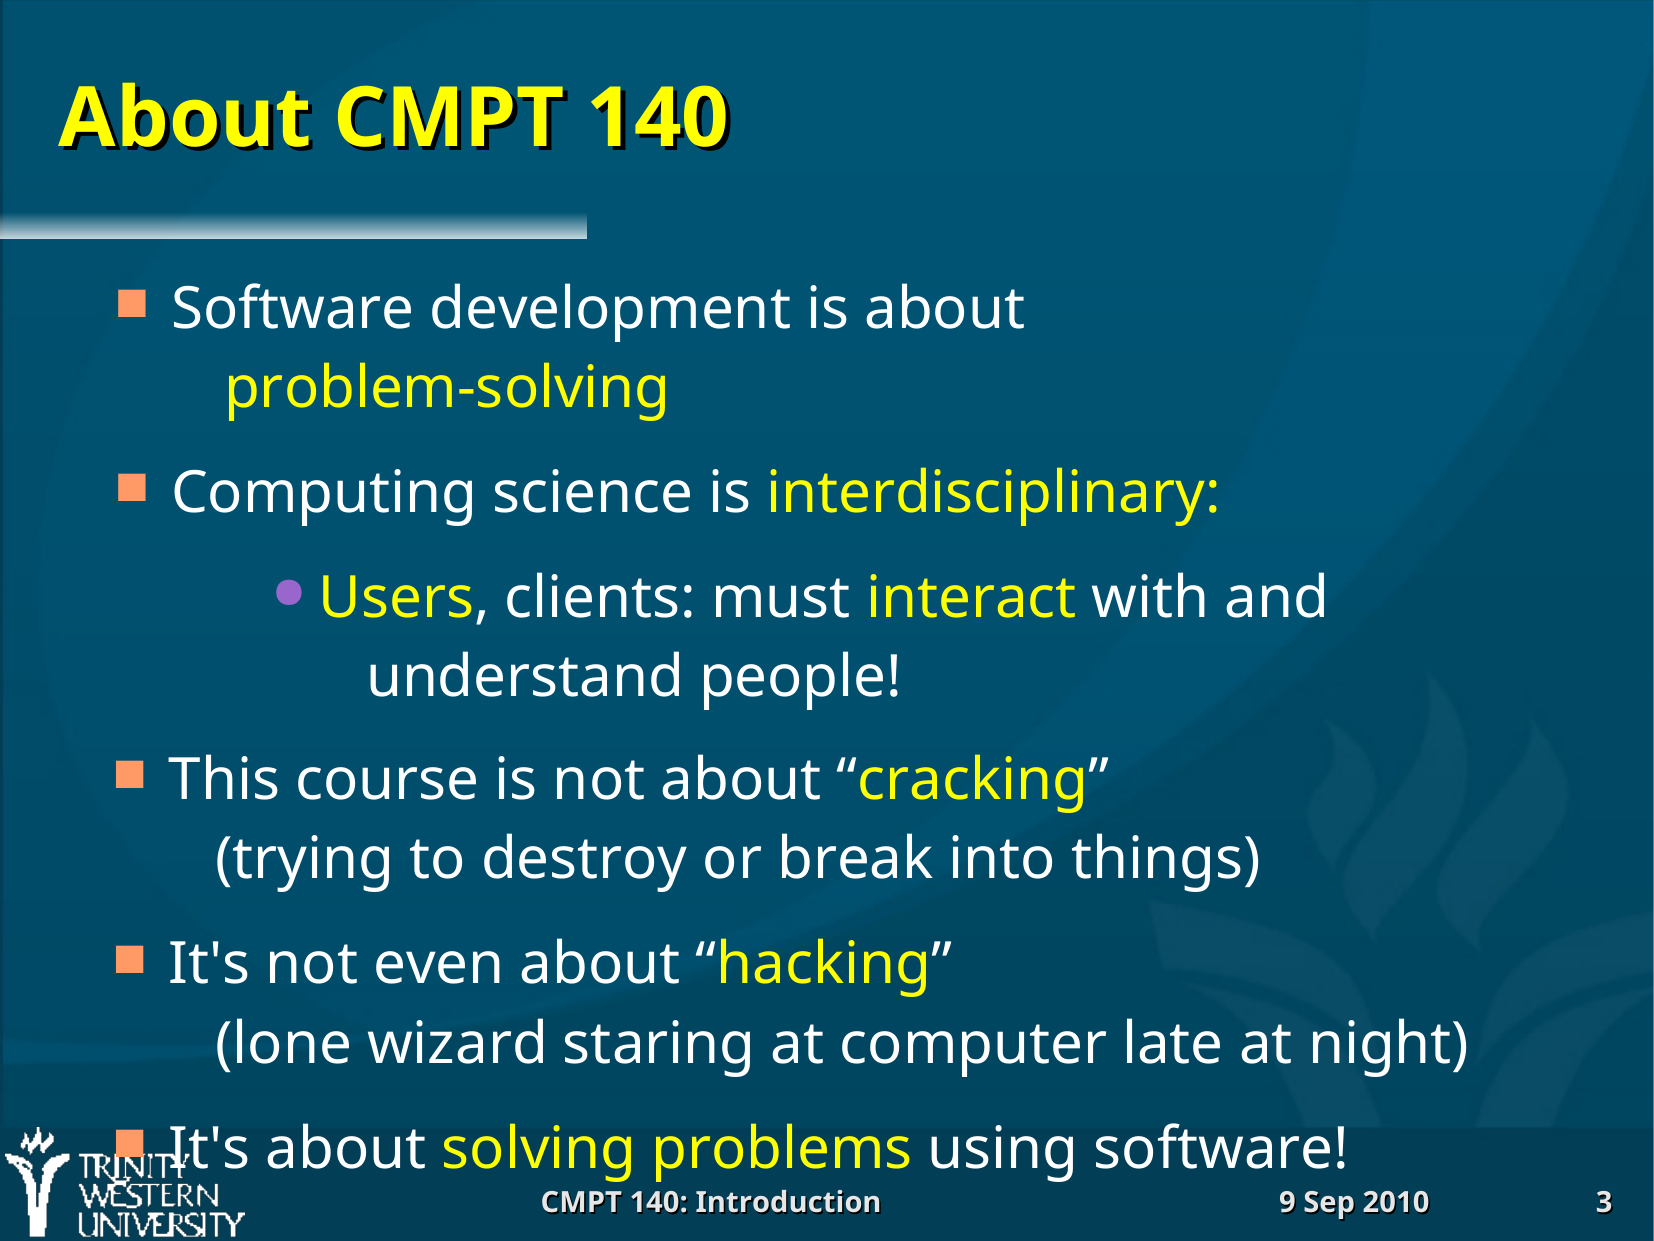

# About CMPT 140
Software development is about
problem-solving
Computing science is interdisciplinary:
Users, clients: must interact with and understand people!
This course is not about “cracking”
(trying to destroy or break into things)
It's not even about “hacking”
(lone wizard staring at computer late at night)
It's about solving problems using software!
CMPT 140: Introduction
9 Sep 2010
3